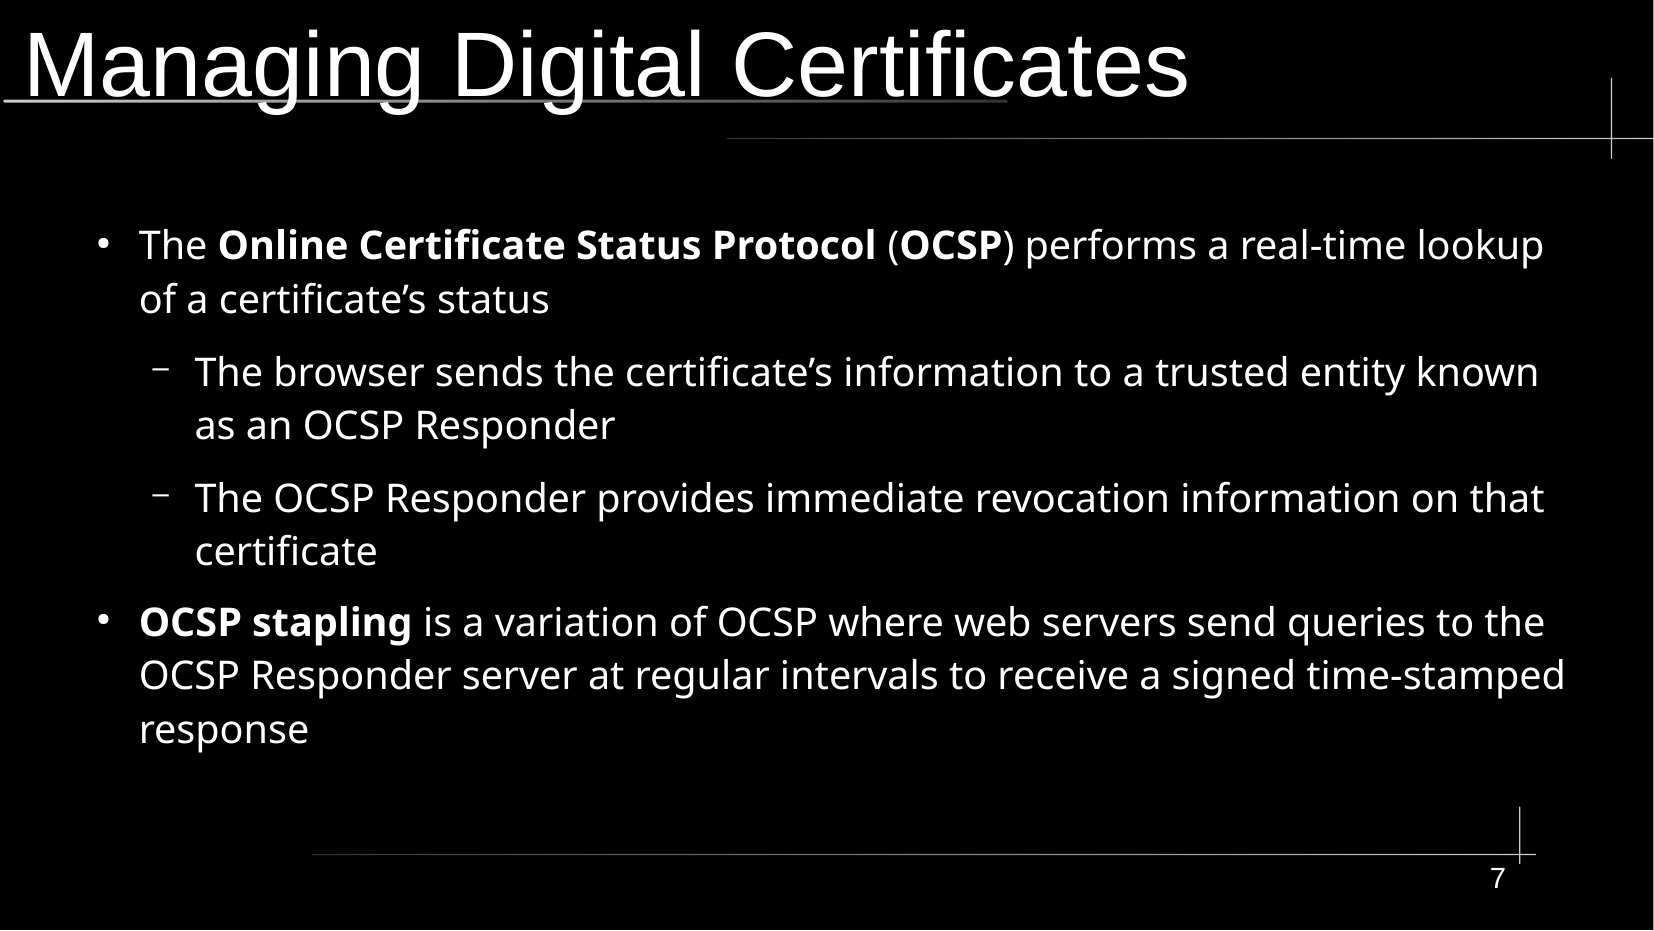

# Managing Digital Certificates
The Online Certificate Status Protocol (OCSP) performs a real-time lookup of a certificate’s status
The browser sends the certificate’s information to a trusted entity known as an OCSP Responder
The OCSP Responder provides immediate revocation information on that certificate
OCSP stapling is a variation of OCSP where web servers send queries to the OCSP Responder server at regular intervals to receive a signed time-stamped response
7